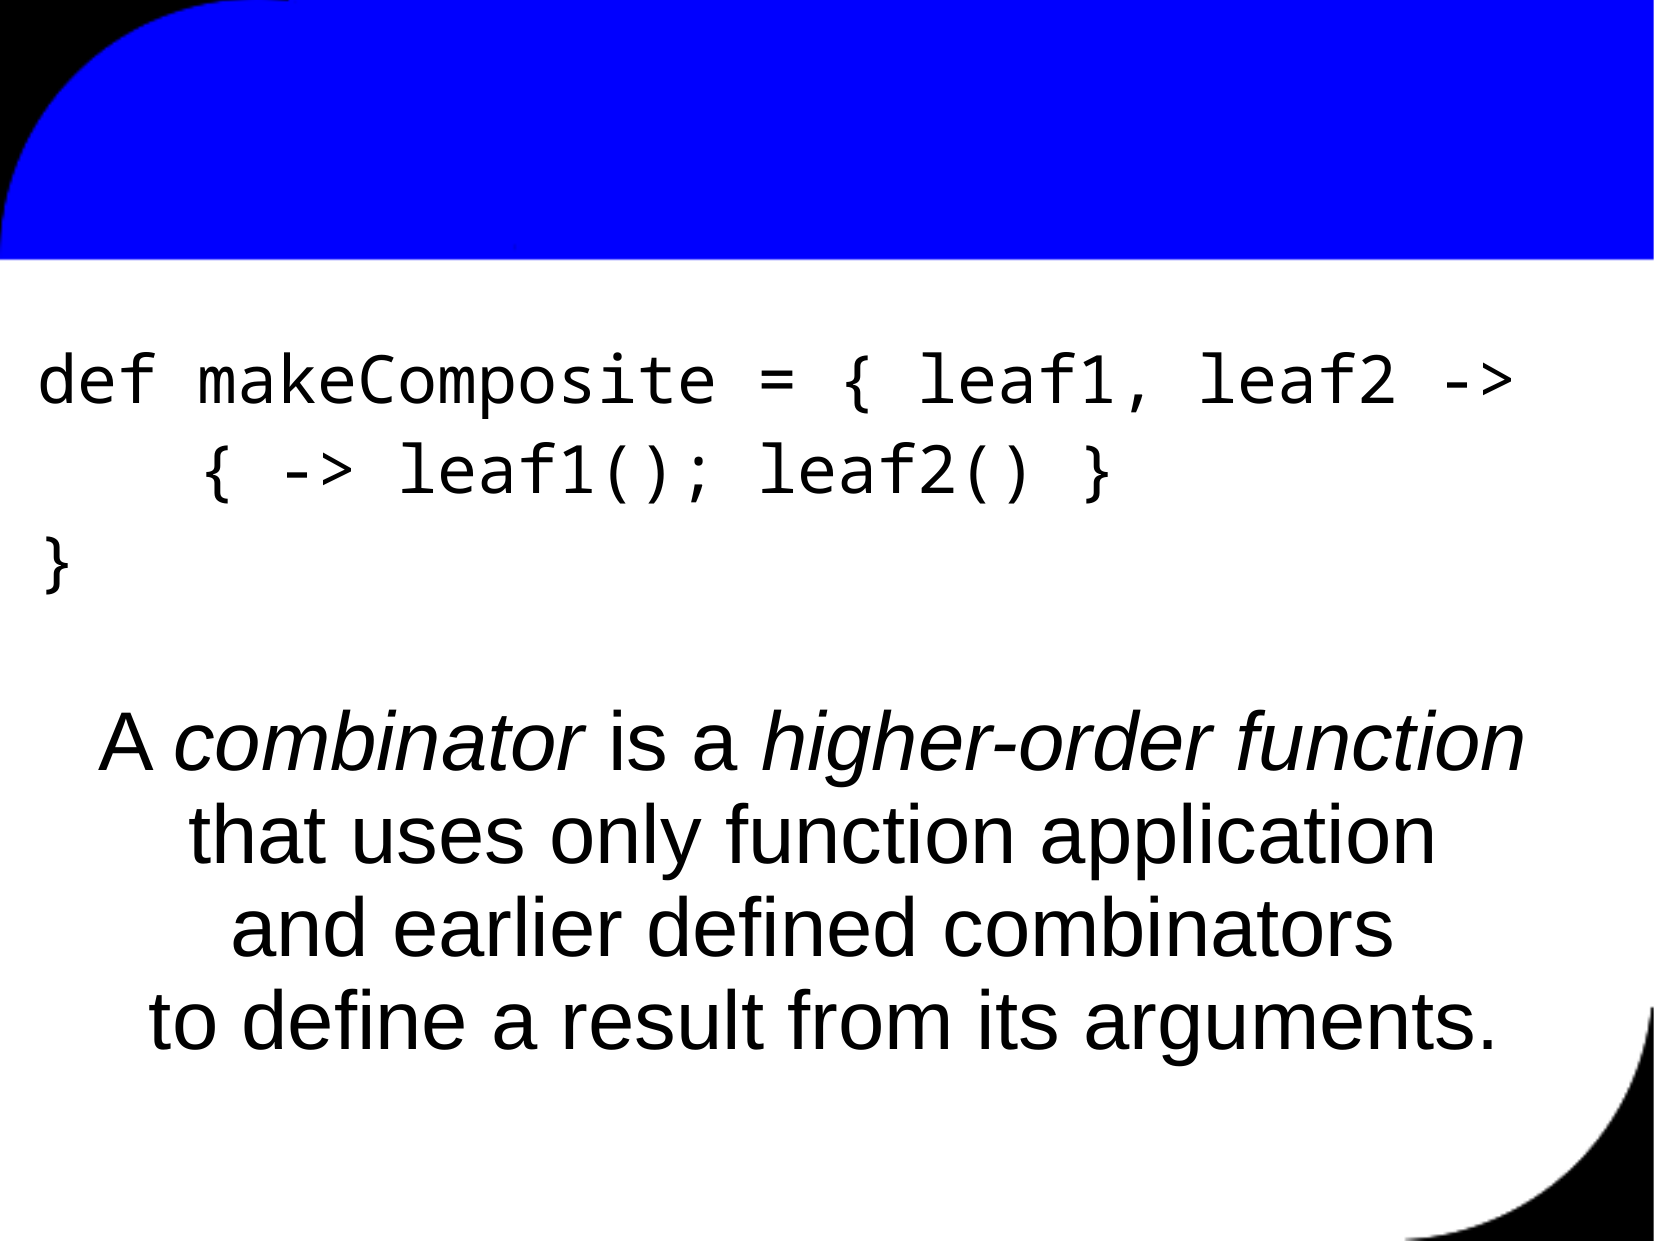

# def makeComposite = { leaf1, leaf2 ->
 { -> leaf1(); leaf2() }
}
A combinator is a higher-order function
that uses only function application
and earlier defined combinators
to define a result from its arguments.